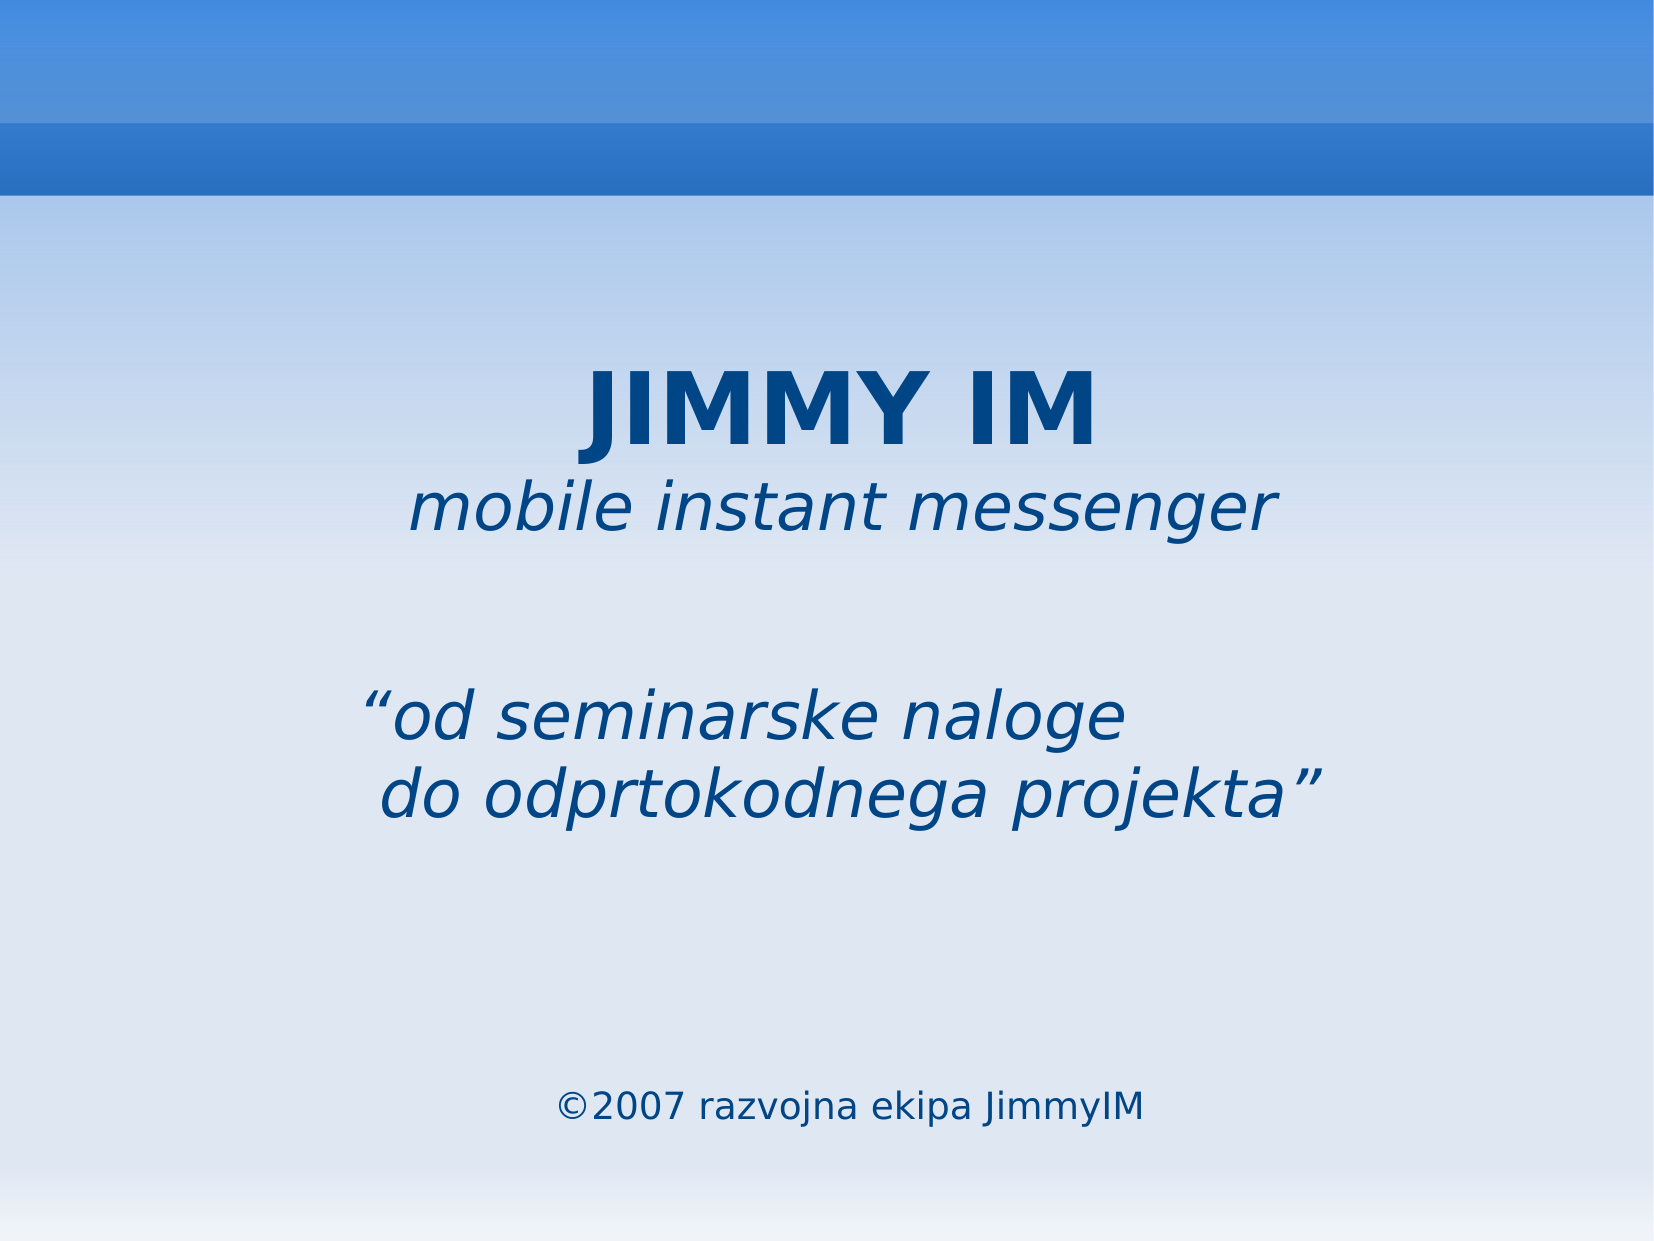

JIMMY IM
mobile instant messenger
“od seminarske naloge
 do odprtokodnega projekta”
©2007 razvojna ekipa JimmyIM